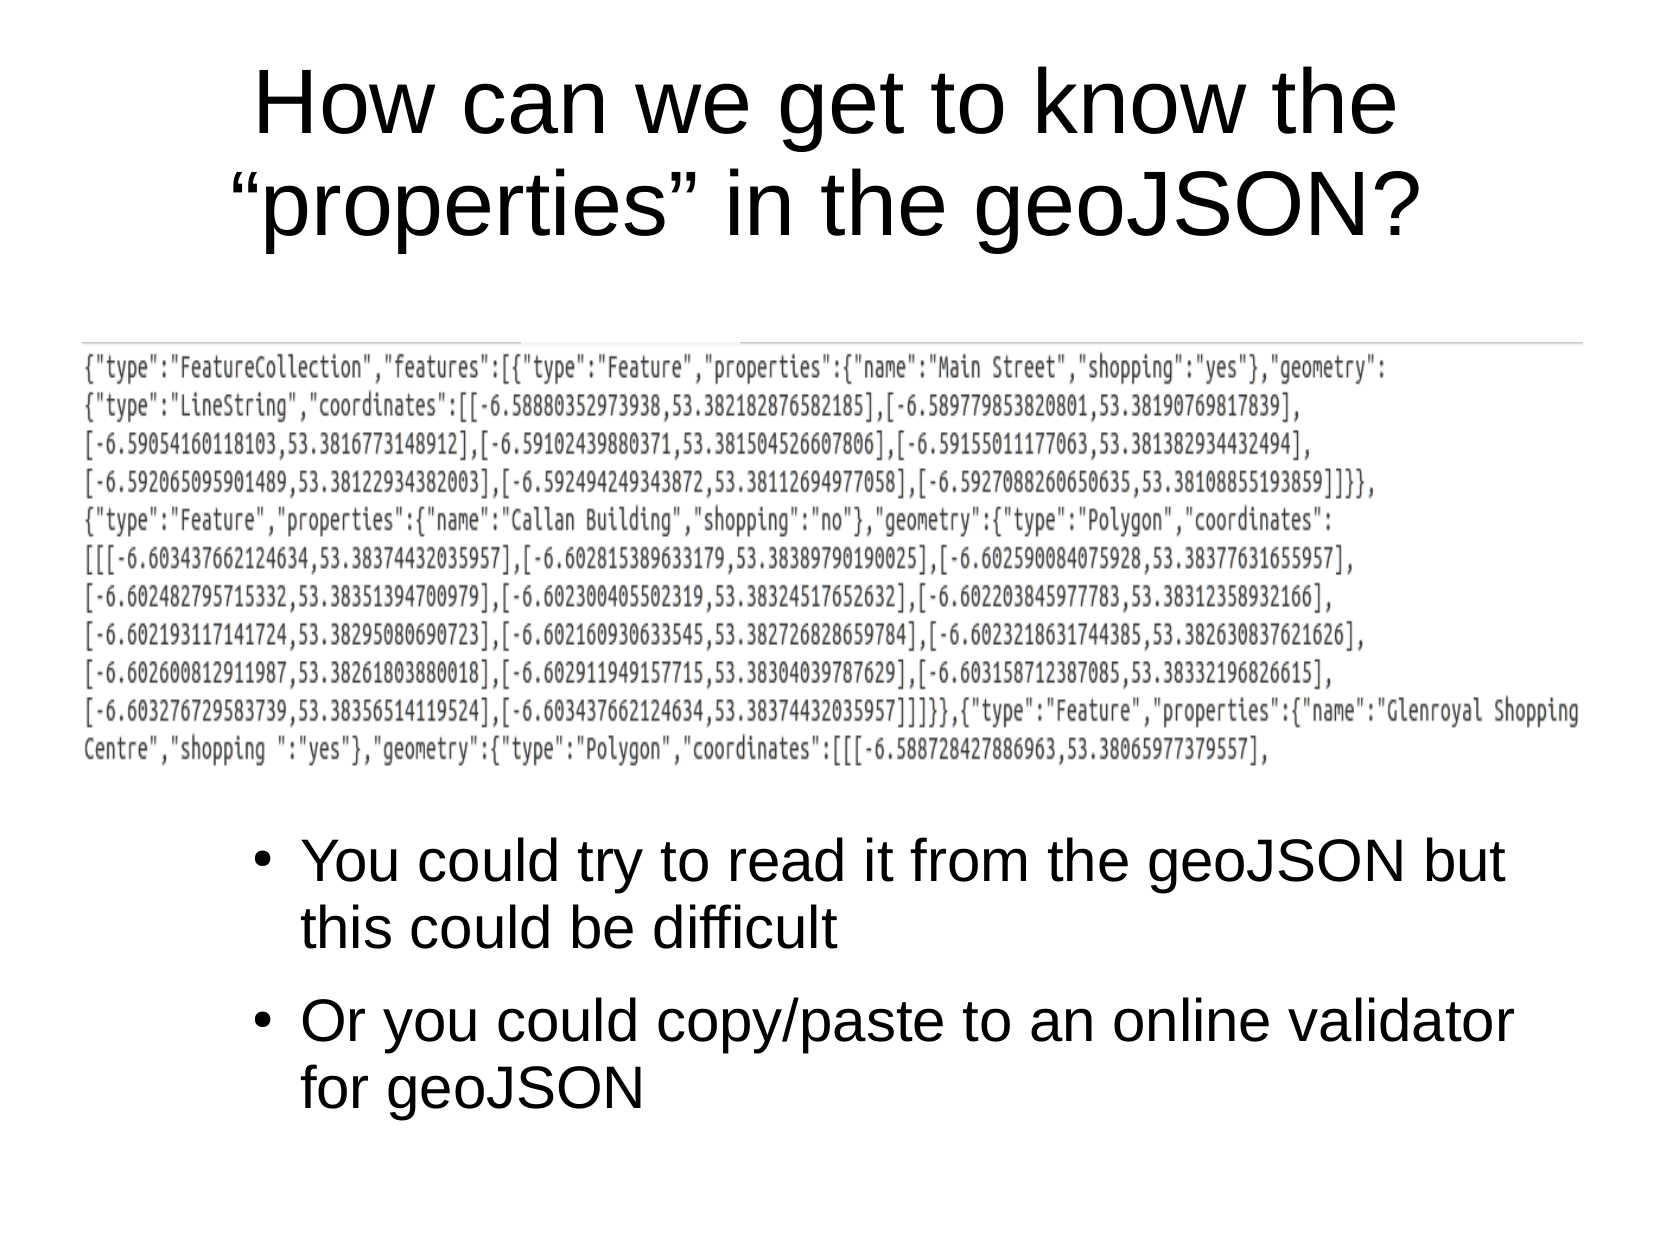

# How can we get to know the “properties” in the geoJSON?
You could try to read it from the geoJSON but this could be difficult
Or you could copy/paste to an online validator for geoJSON